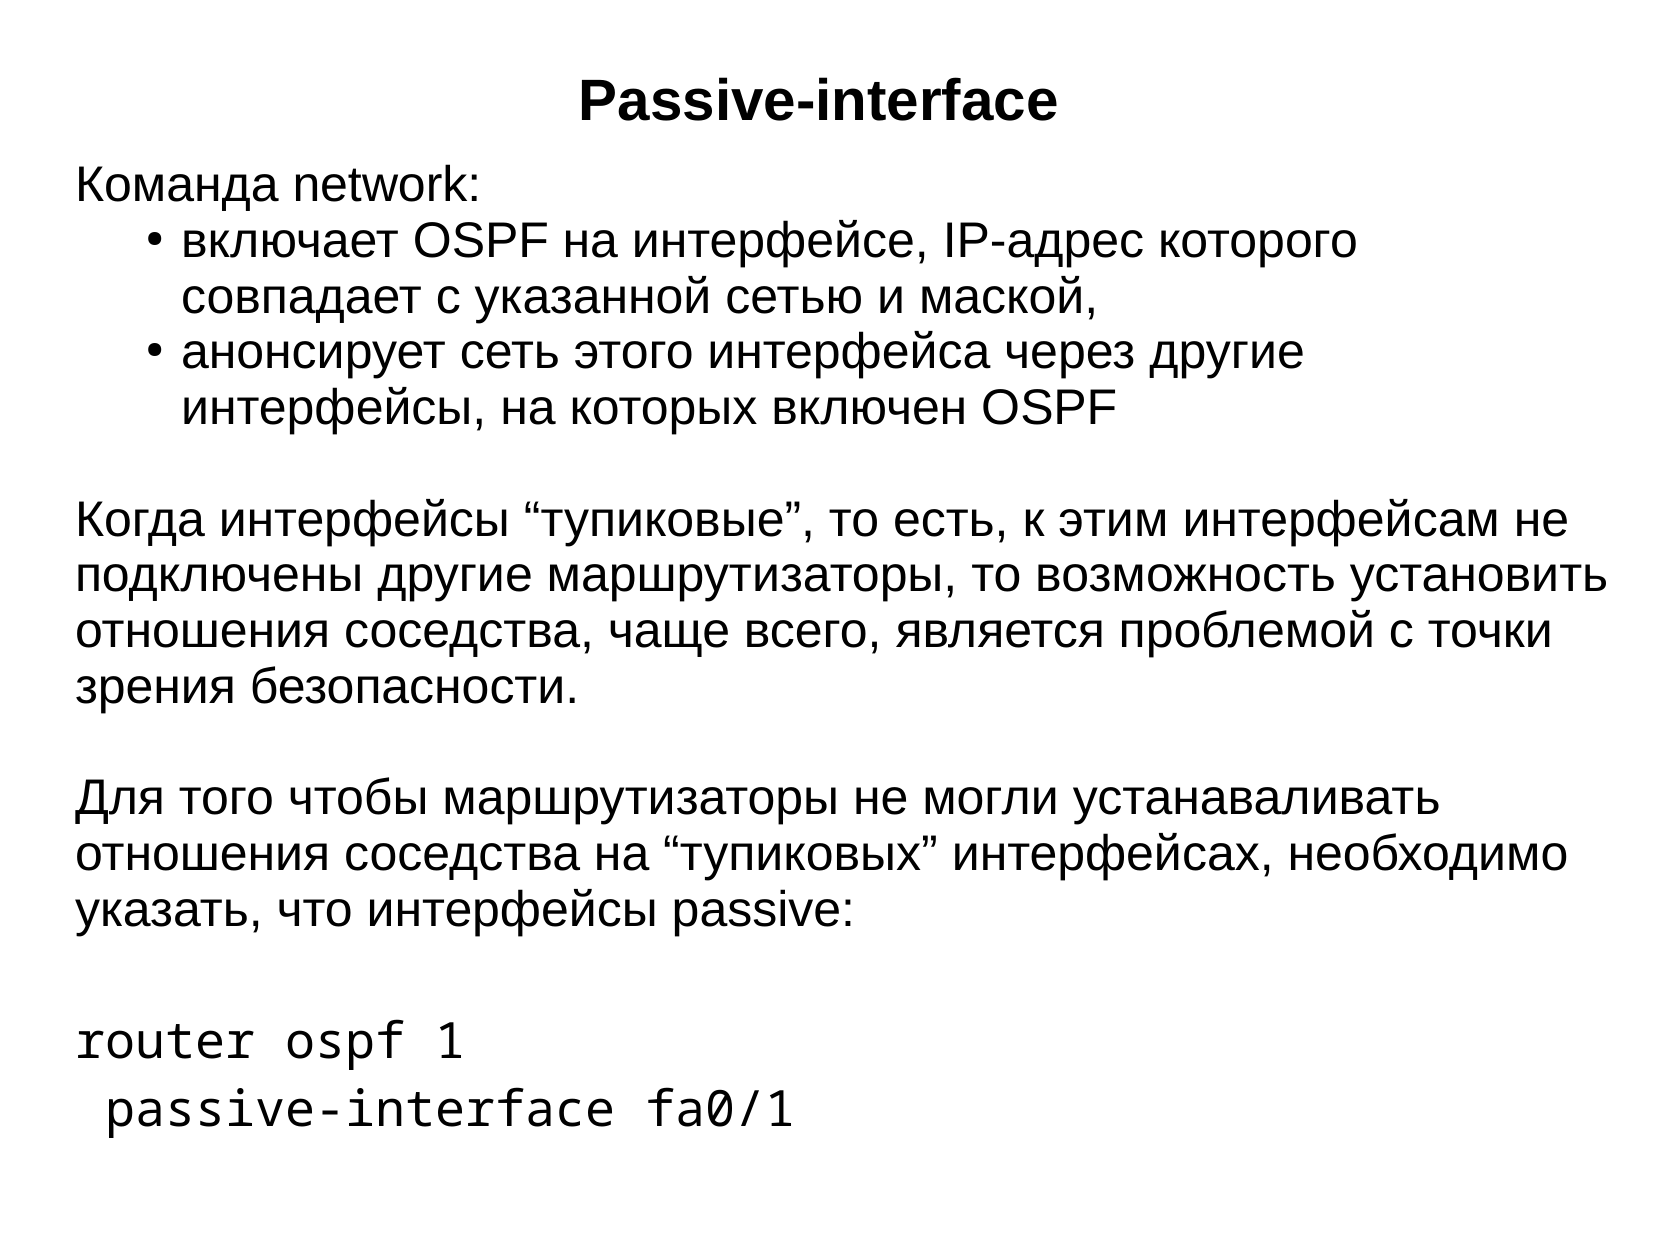

Passive-interface
# Команда network:
включает OSPF на интерфейсе, IP-адрес которого совпадает с указанной сетью и маской,
анонсирует сеть этого интерфейса через другие интерфейсы, на которых включен OSPF
Когда интерфейсы “тупиковые”, то есть, к этим интерфейсам не подключены другие маршрутизаторы, то возможность установить отношения соседства, чаще всего, является проблемой с точки зрения безопасности.
Для того чтобы маршрутизаторы не могли устанаваливать отношения соседства на “тупиковых” интерфейсах, необходимо указать, что интерфейсы passive:
router ospf 1
 passive-interface fa0/1